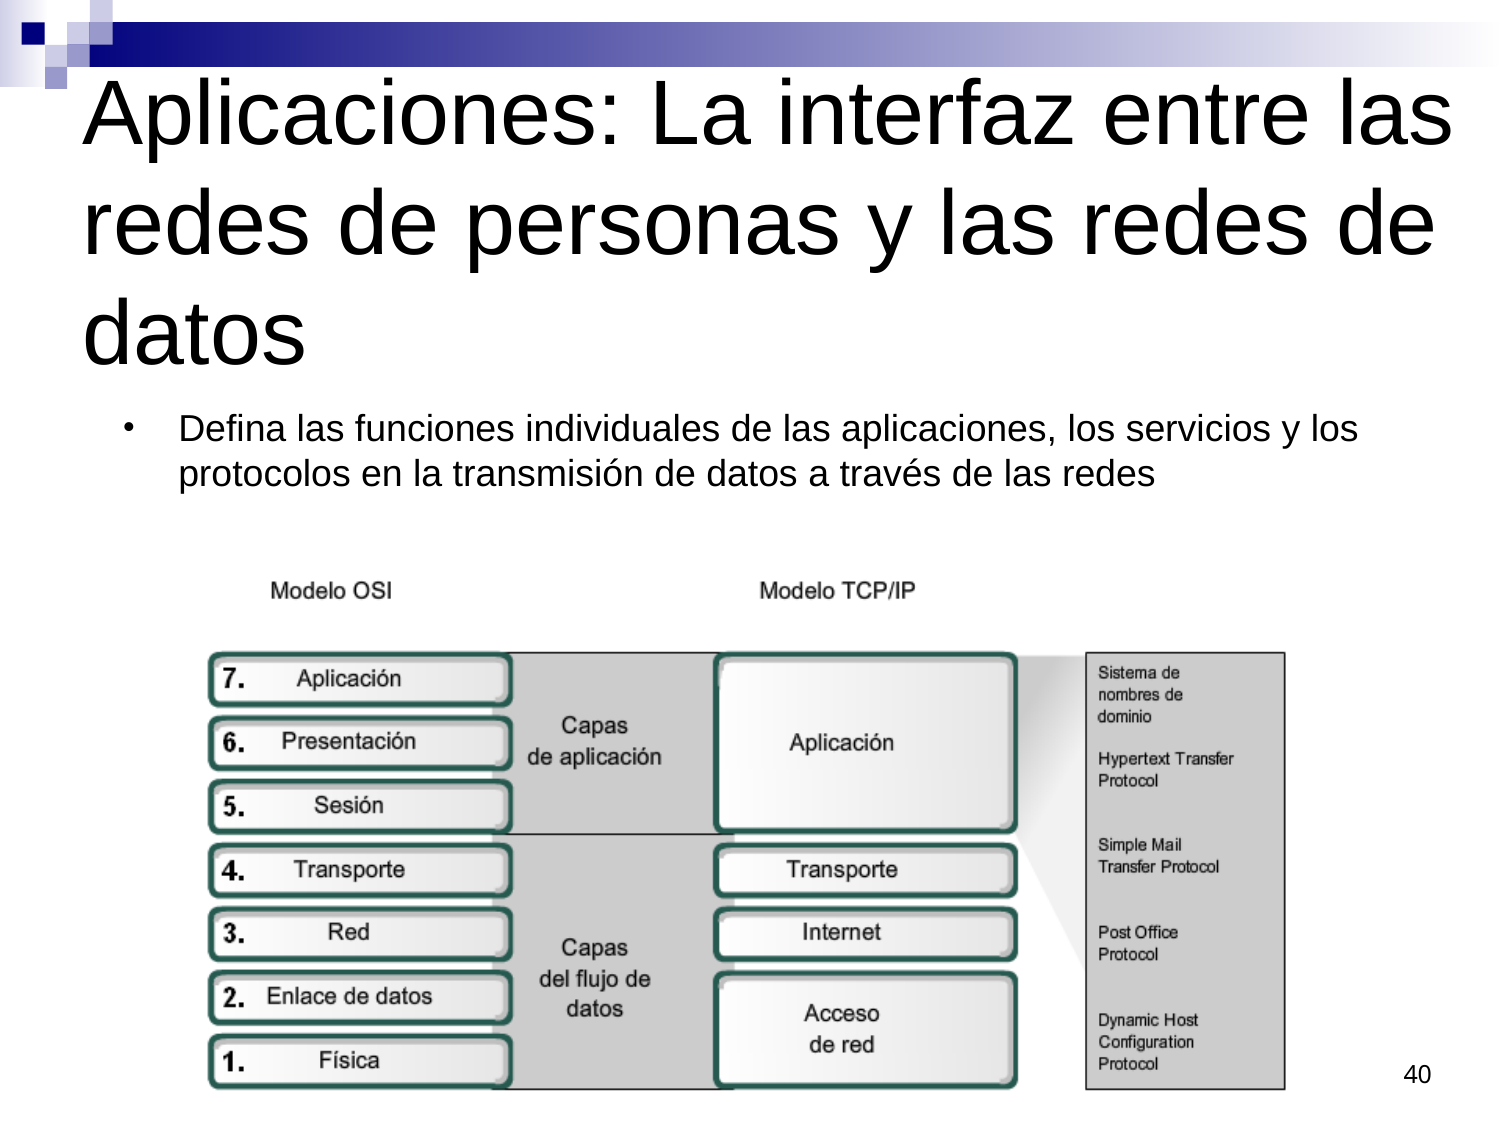

Aplicaciones: La interfaz entre las redes de personas y las redes de datos
Defina las funciones individuales de las aplicaciones, los servicios y los protocolos en la transmisión de datos a través de las redes